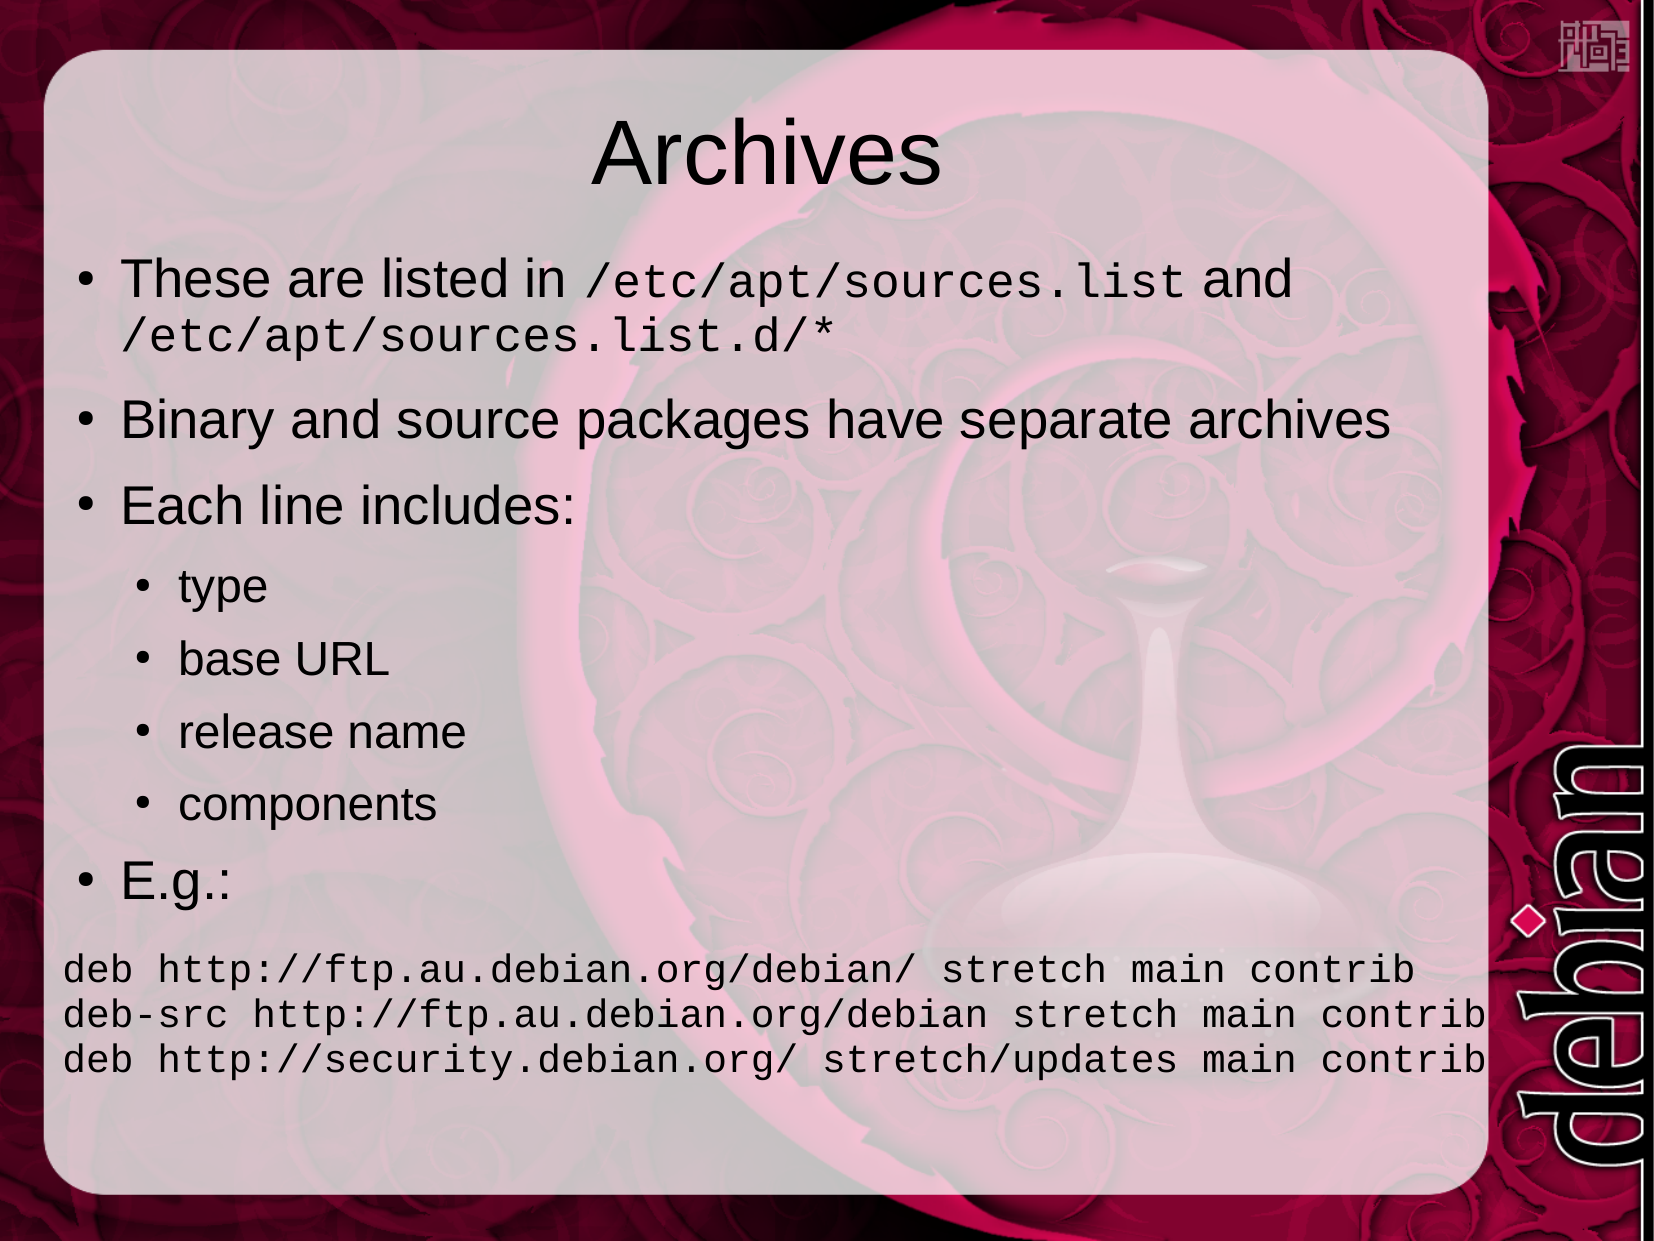

# Archives
These are listed in /etc/apt/sources.list and /etc/apt/sources.list.d/*
Binary and source packages have separate archives
Each line includes:
type
base URL
release name
components
E.g.:
deb http://ftp.au.debian.org/debian/ stretch main contrib
deb-src http://ftp.au.debian.org/debian stretch main contrib
deb http://security.debian.org/ stretch/updates main contrib